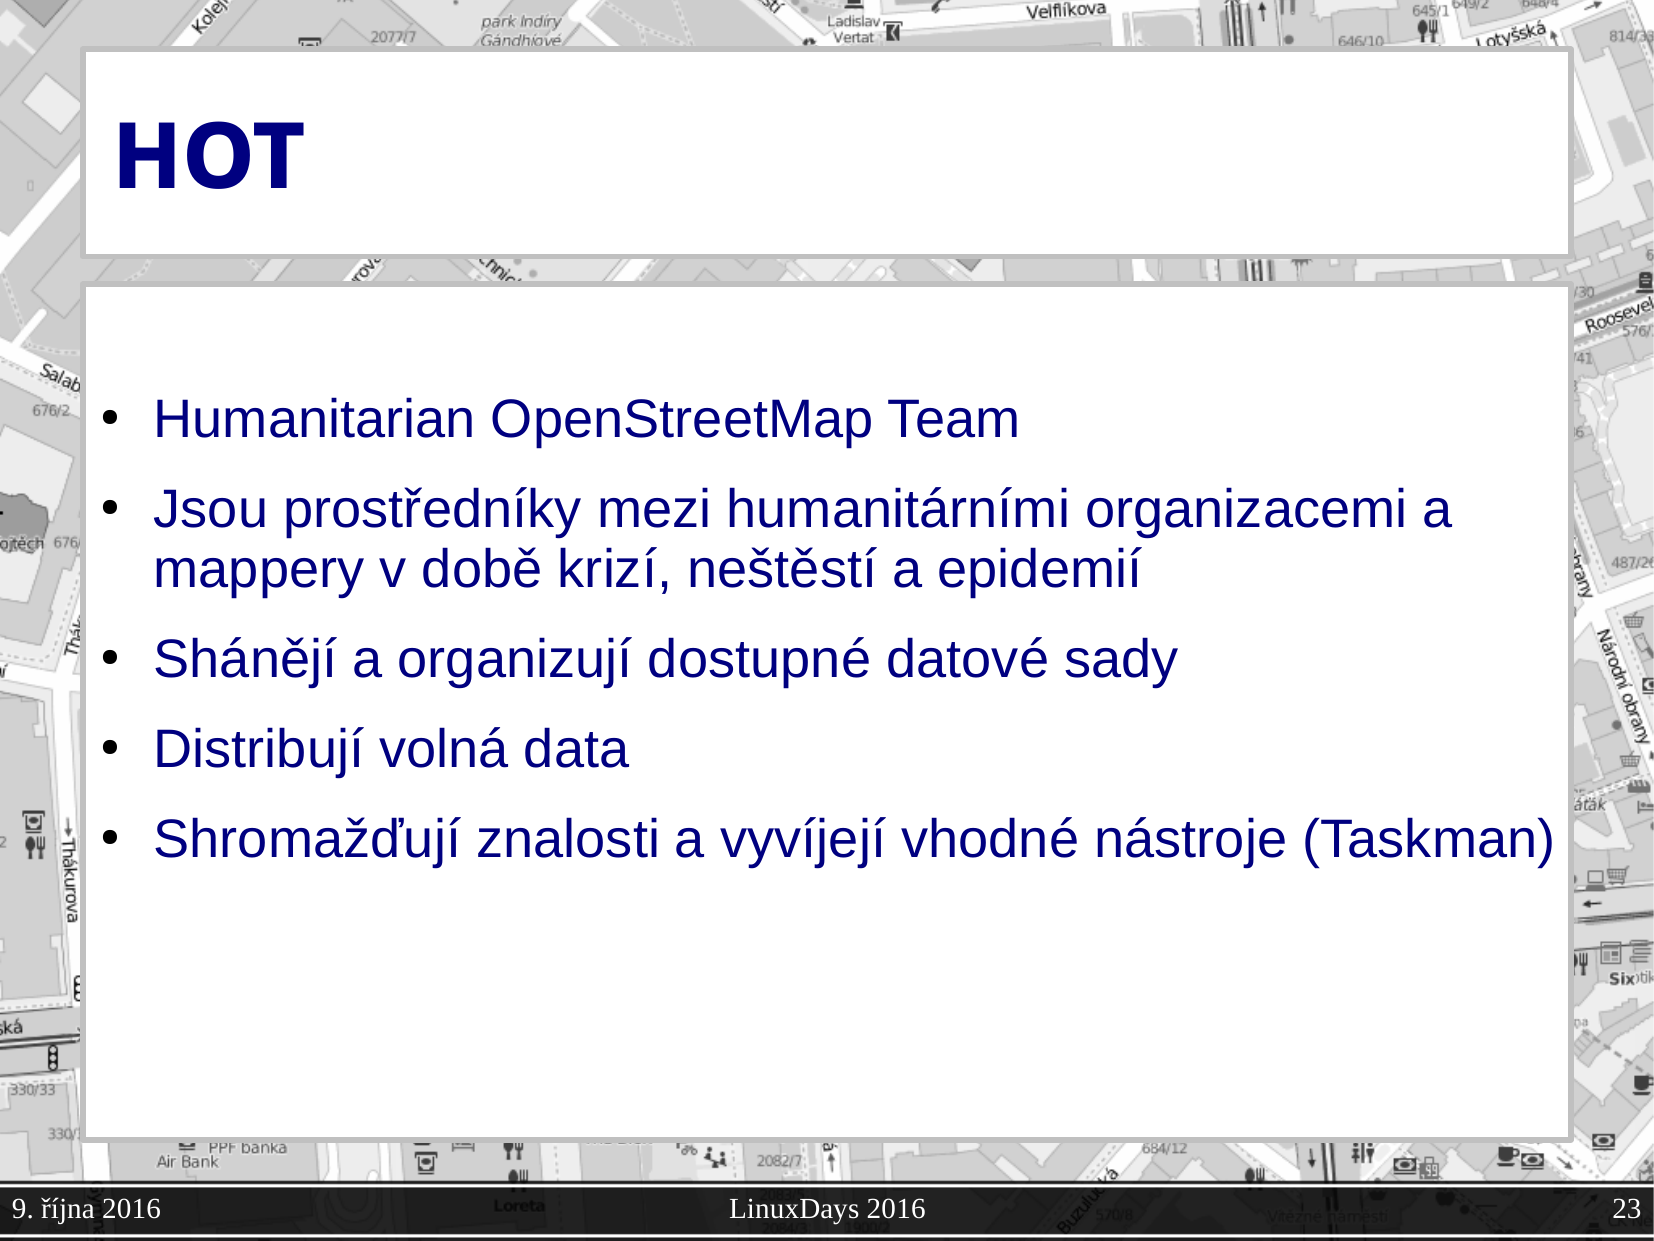

# HOT
Humanitarian OpenStreetMap Team
Jsou prostředníky mezi humanitárními organizacemi a mappery v době krizí, neštěstí a epidemií
Shánějí a organizují dostupné datové sady
Distribují volná data
Shromažďují znalosti a vyvíjejí vhodné nástroje (Taskman)
18. listopadu 2015
Marián Kyral - GISday 2015, Praha
23